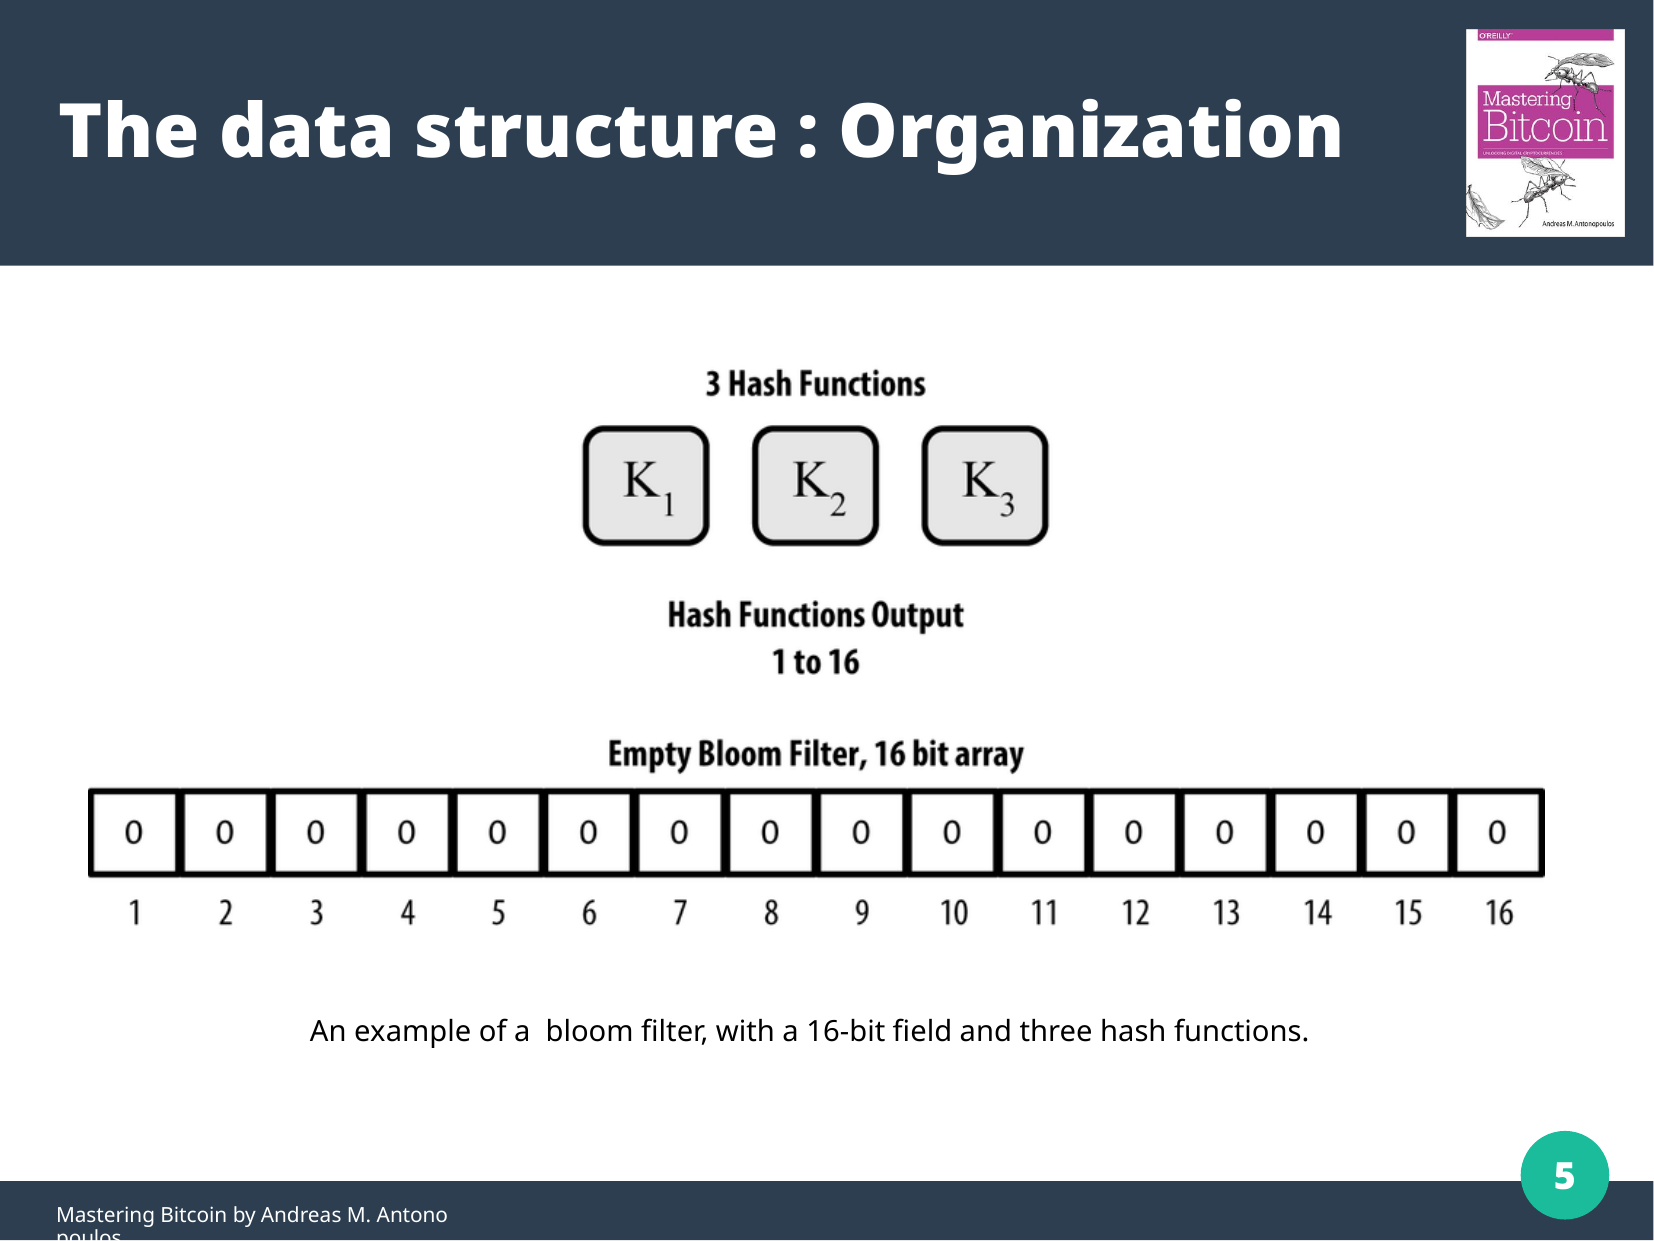

# The data structure : Organization
An example of a bloom filter, with a 16-bit field and three hash functions.
5
Mastering Bitcoin by Andreas M. Antonopoulos